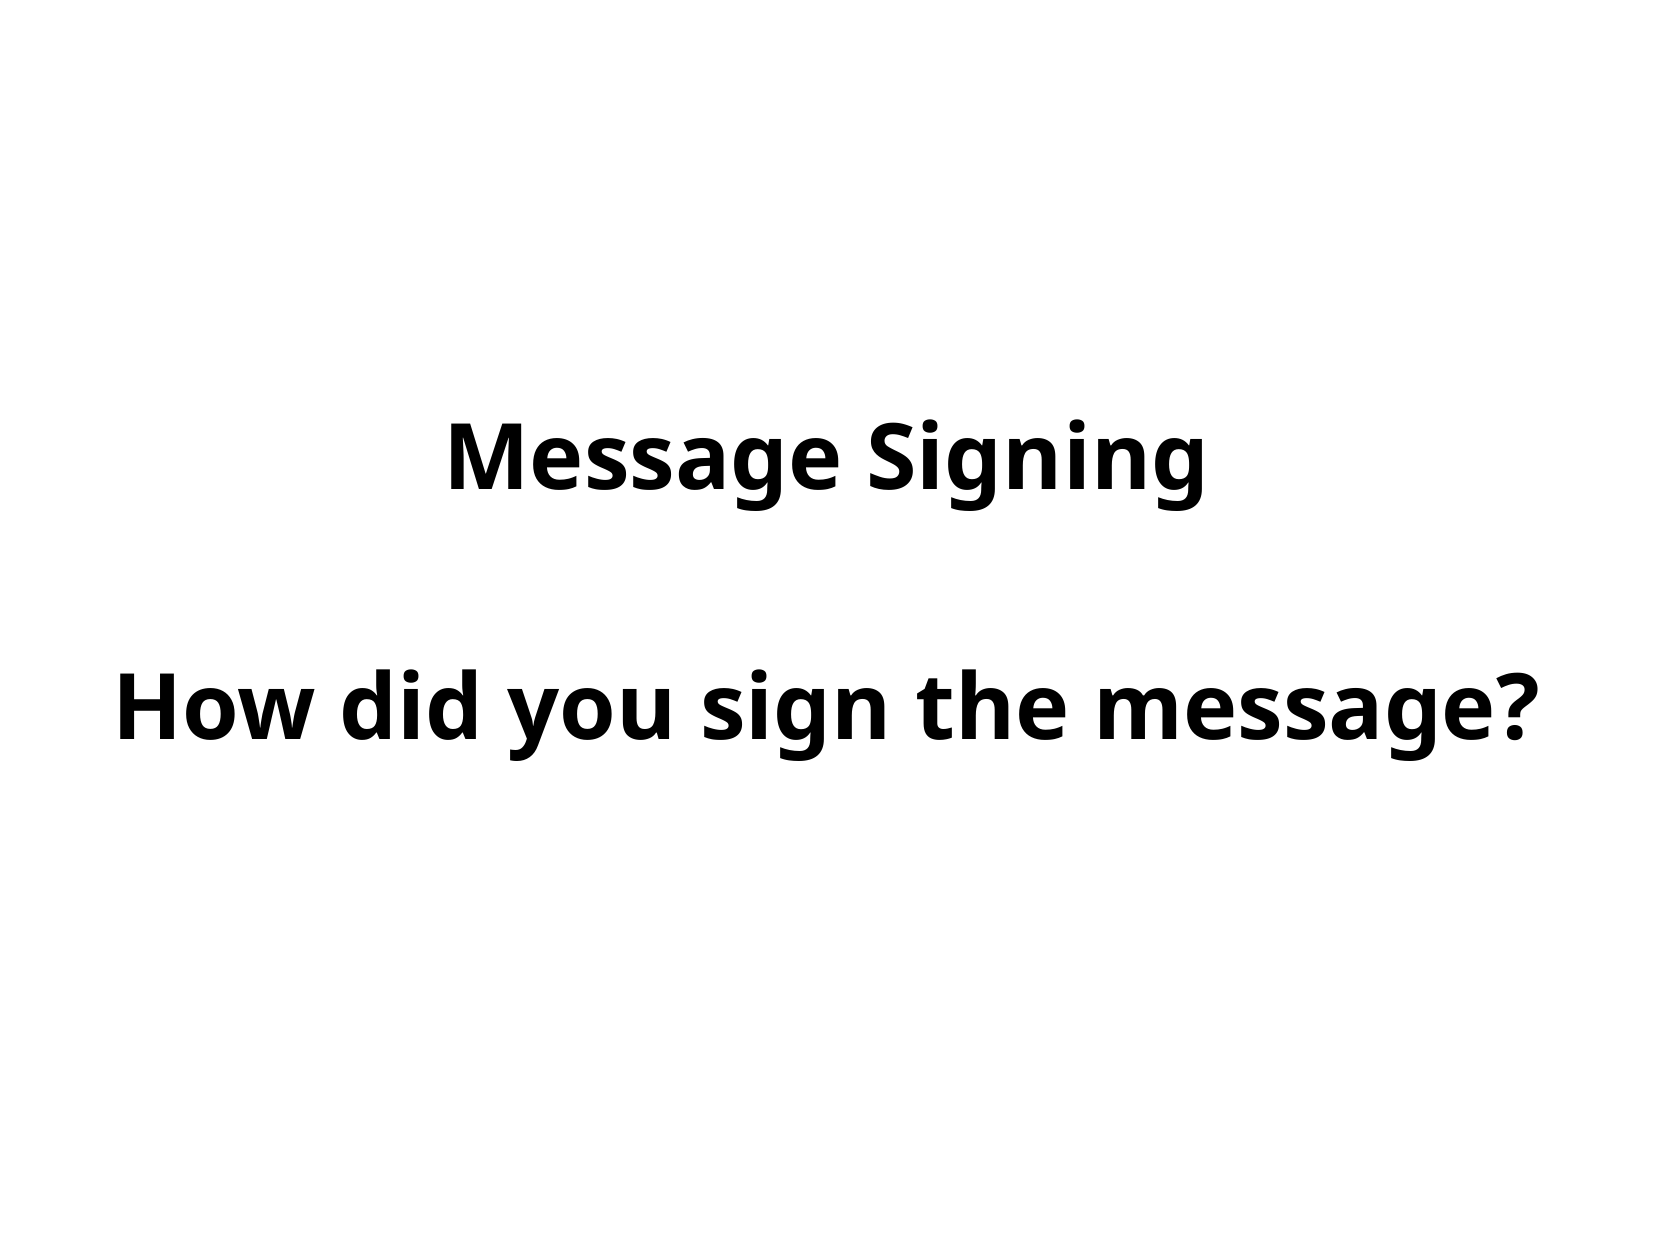

# Message Signing
How did you sign the message?